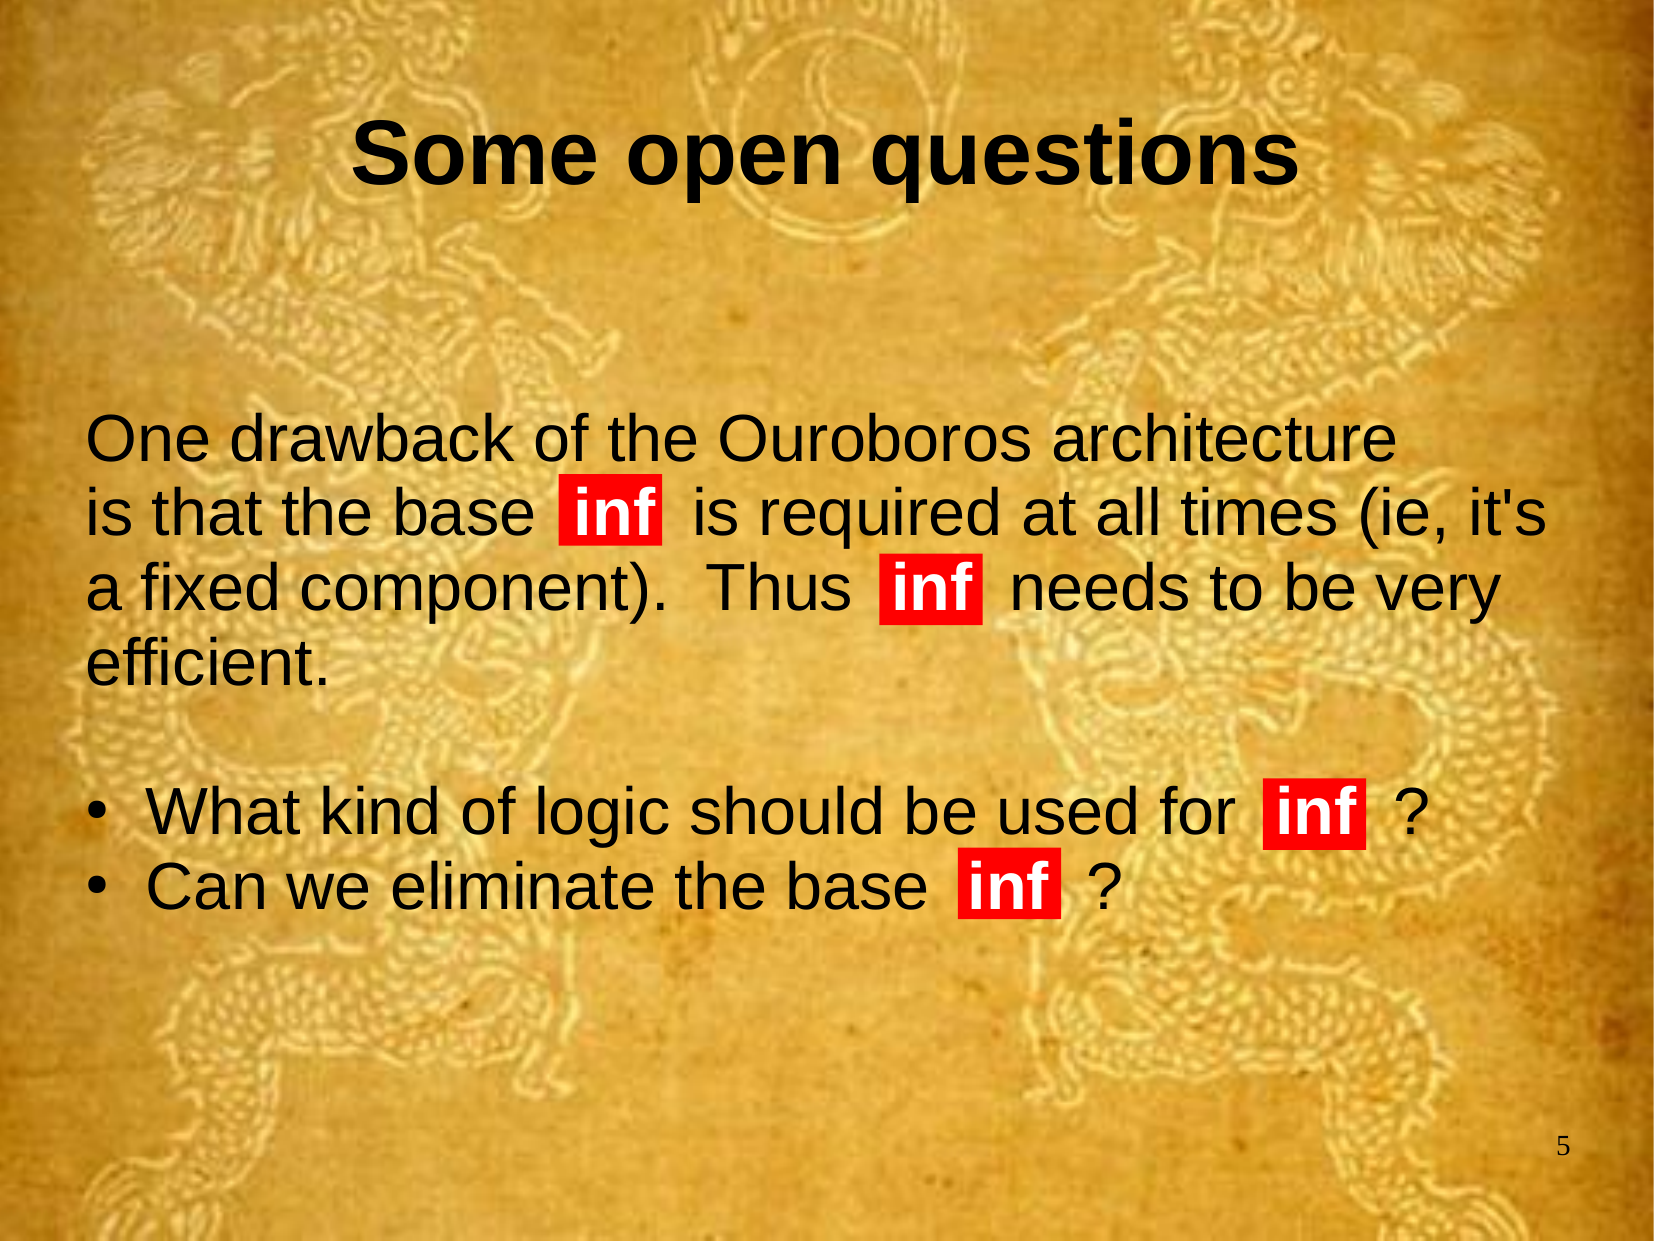

# Some open questions
One drawback of the Ouroboros architecture
is that the base inf is required at all times (ie, it's a fixed component). Thus inf needs to be very efficient.
 What kind of logic should be used for inf ?
 Can we eliminate the base inf ?
5